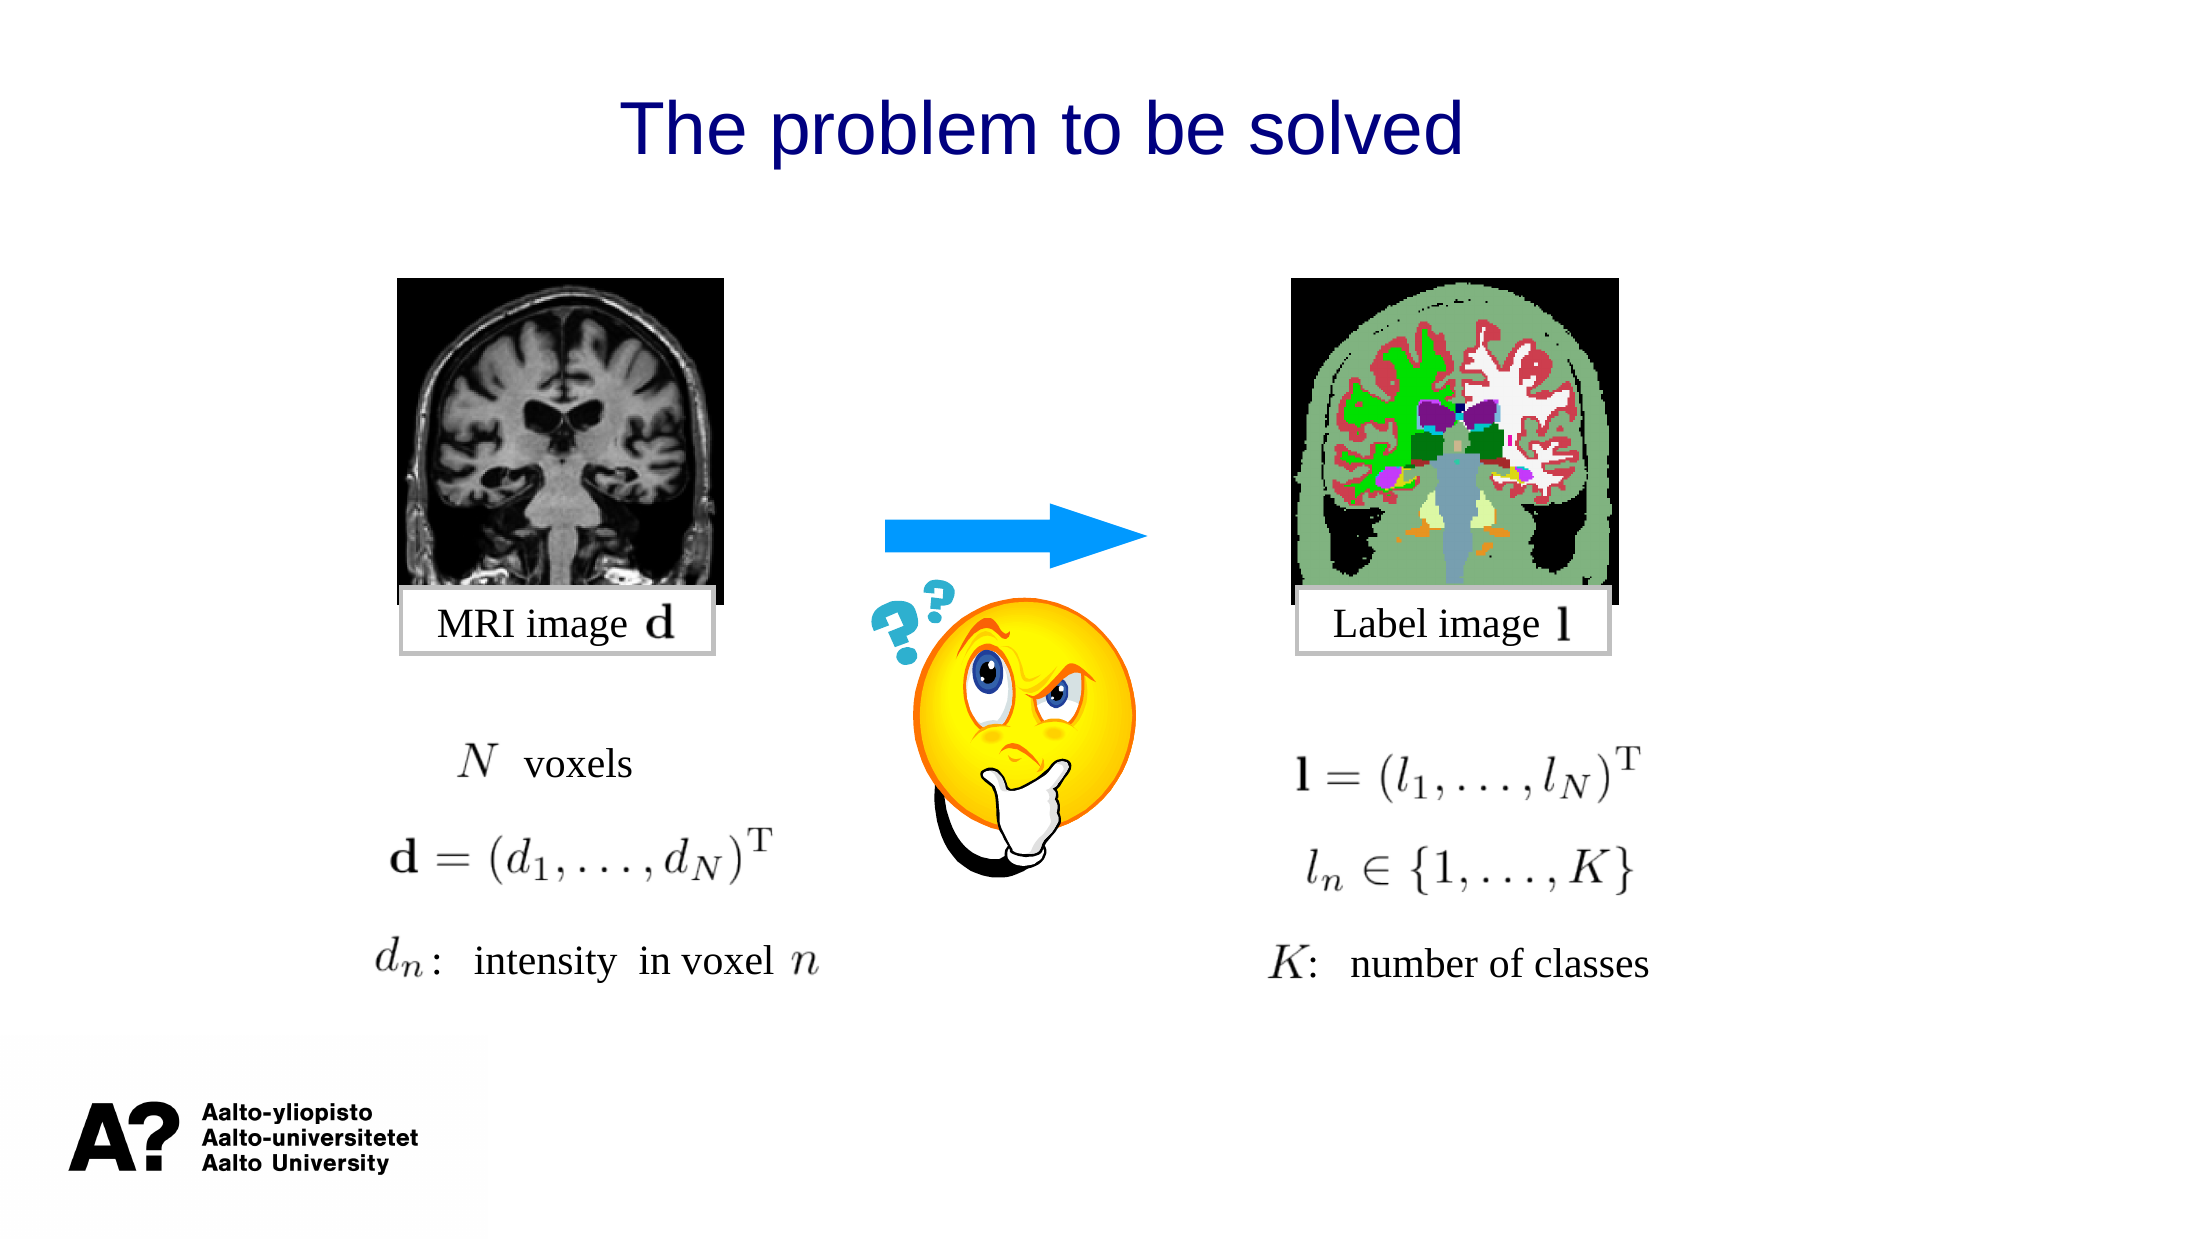

# The problem to be solved
 MRI image
 Label image
voxels
: intensity in voxel
: number of classes